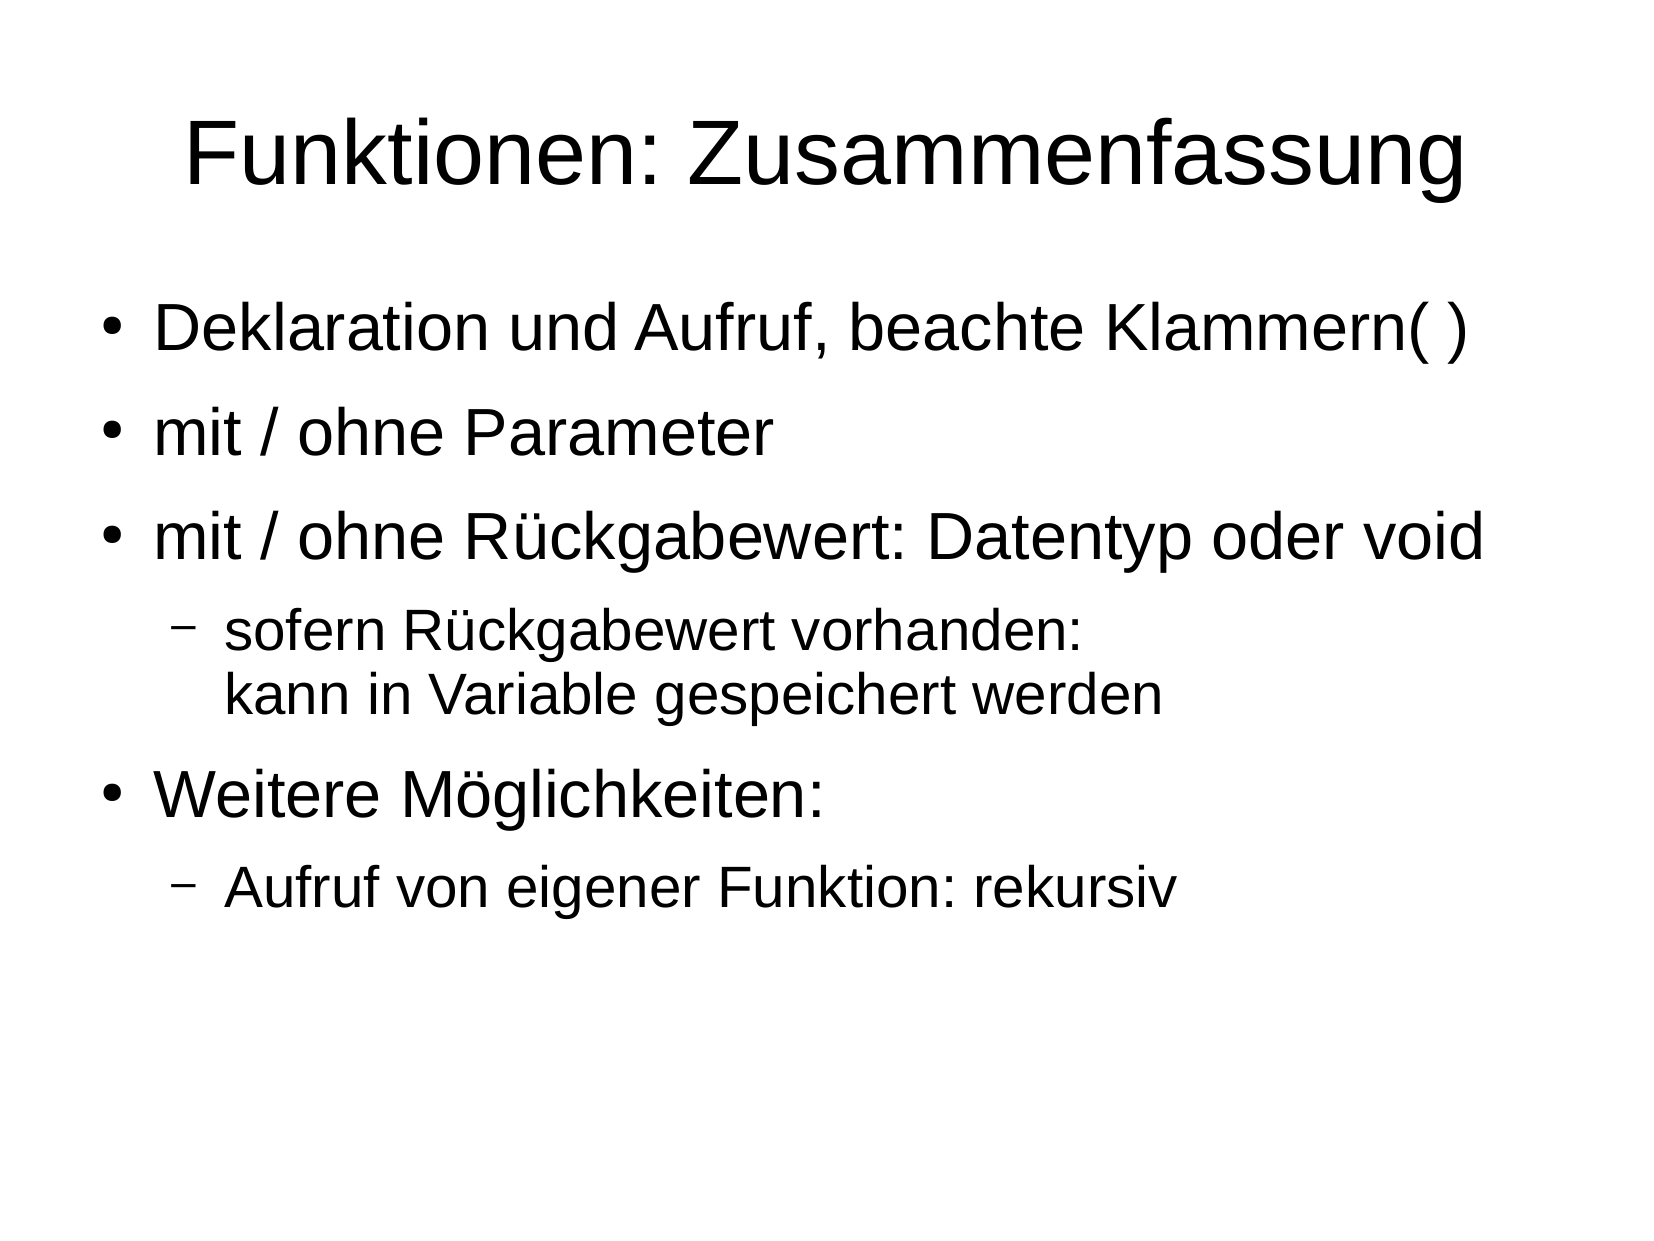

# Funktionen: Zusammenfassung
Deklaration und Aufruf, beachte Klammern( )
mit / ohne Parameter
mit / ohne Rückgabewert: Datentyp oder void
sofern Rückgabewert vorhanden:
kann in Variable gespeichert werden
Weitere Möglichkeiten:
Aufruf von eigener Funktion: rekursiv